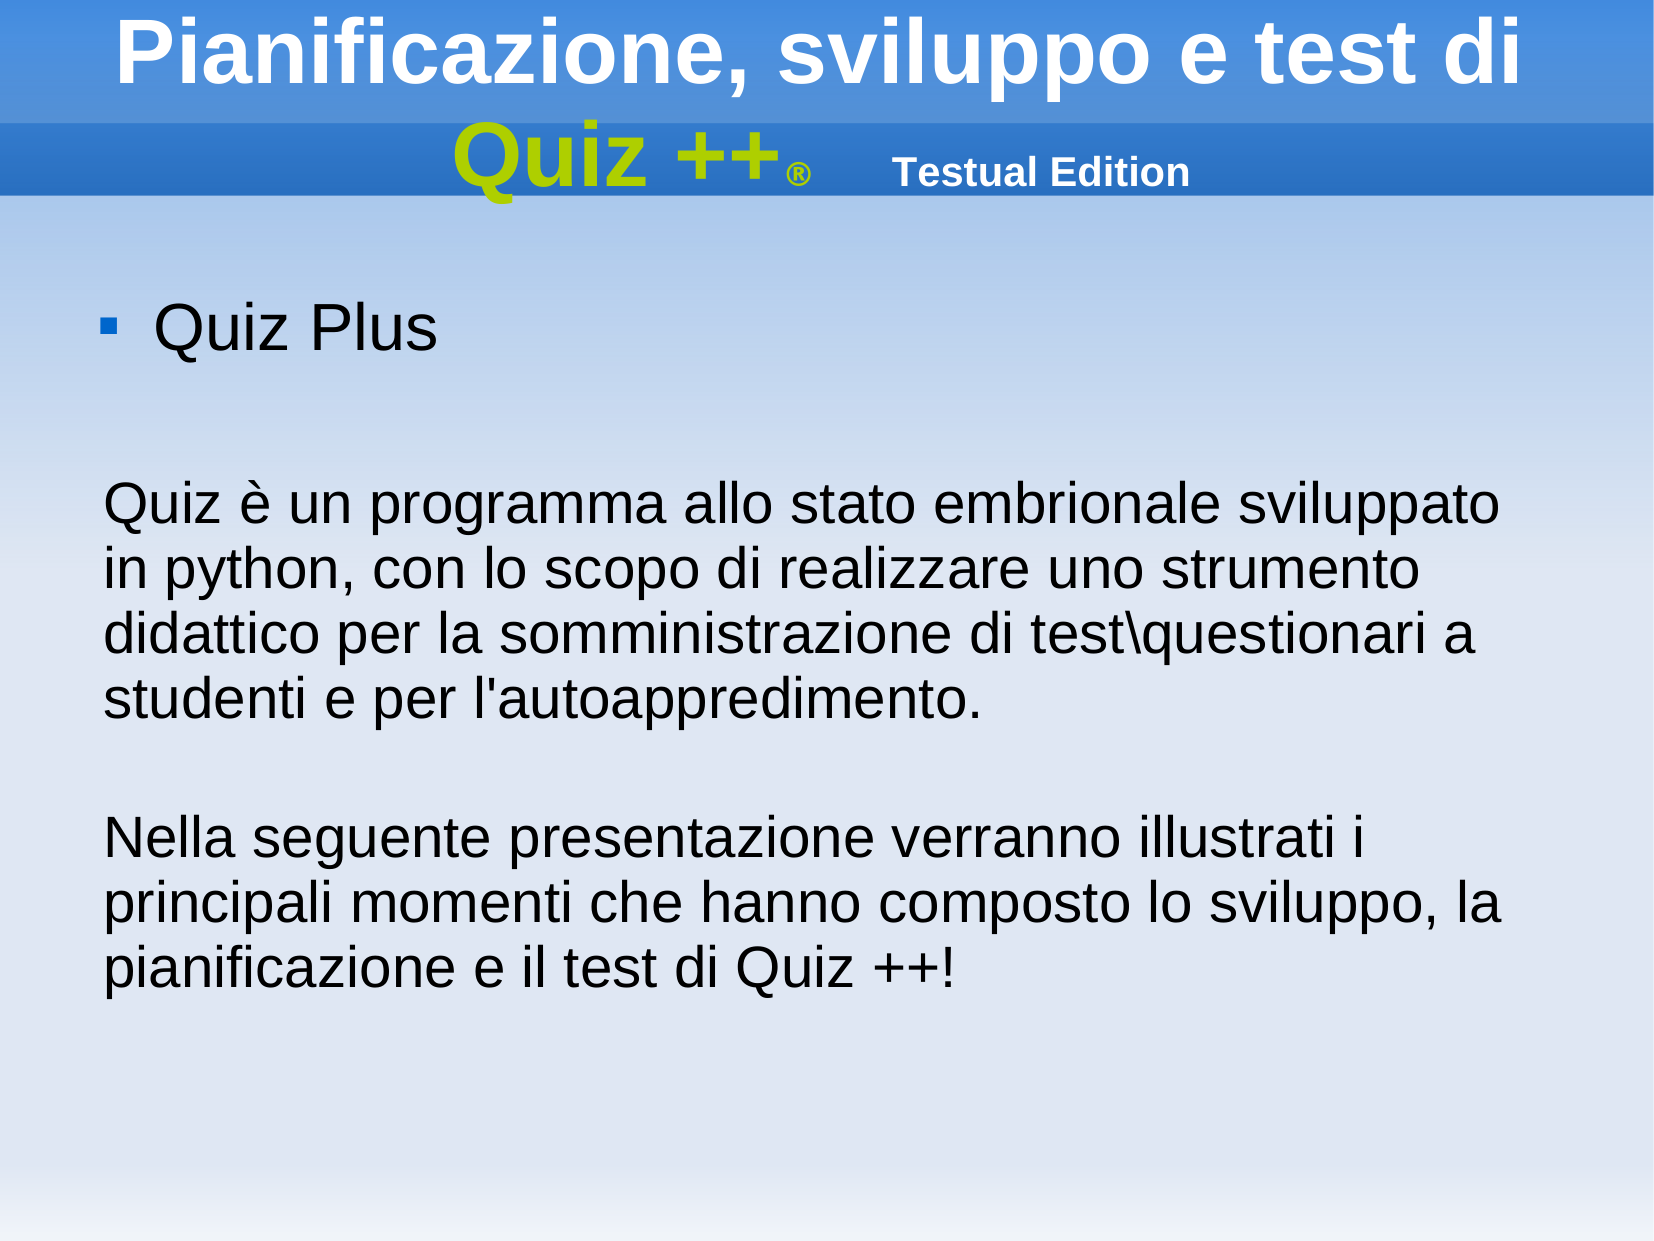

# Pianificazione, sviluppo e test di Quiz ++® Testual Edition
Quiz Plus
Quiz è un programma allo stato embrionale sviluppato in python, con lo scopo di realizzare uno strumento didattico per la somministrazione di test\questionari a studenti e per l'autoappredimento.
Nella seguente presentazione verranno illustrati i principali momenti che hanno composto lo sviluppo, la pianificazione e il test di Quiz ++!